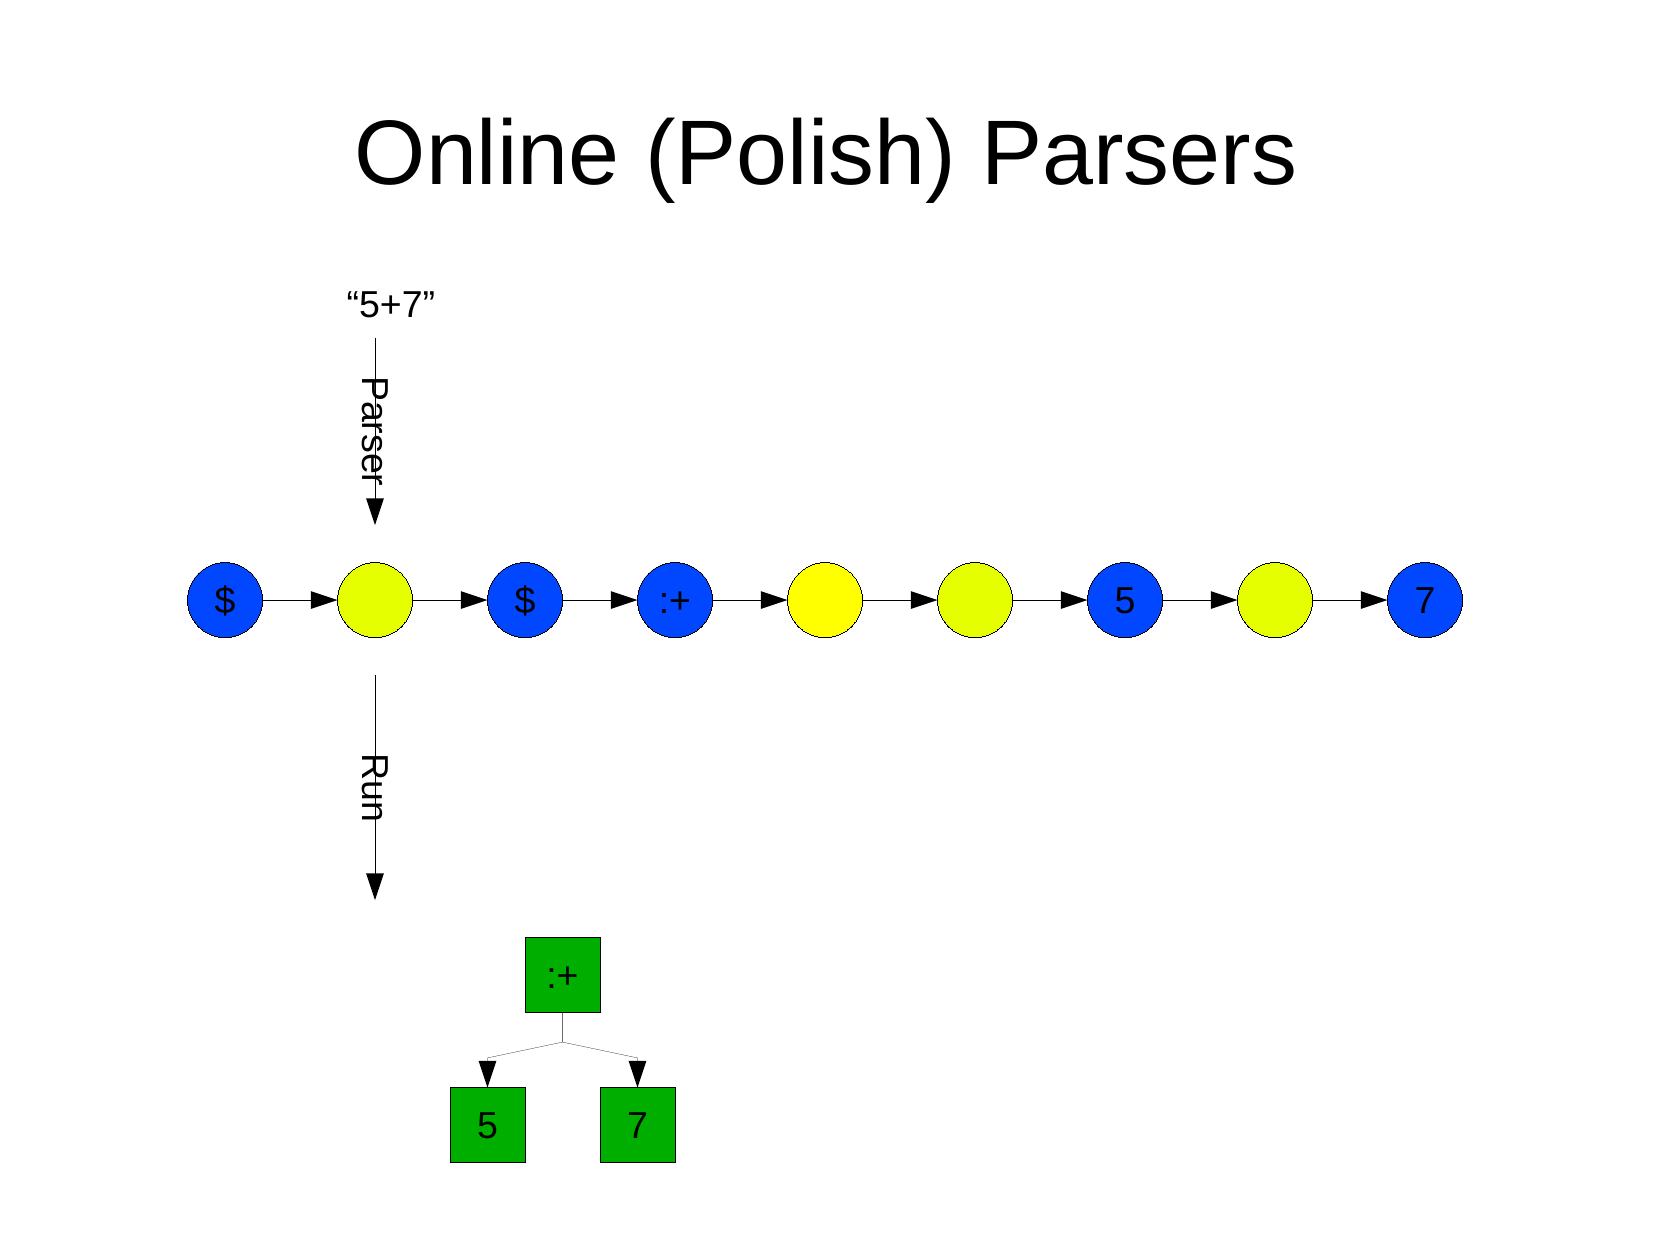

# Online (Polish) Parsers
“5+7”
Parser
$
$
:+
5
7
Run
:+
5
7